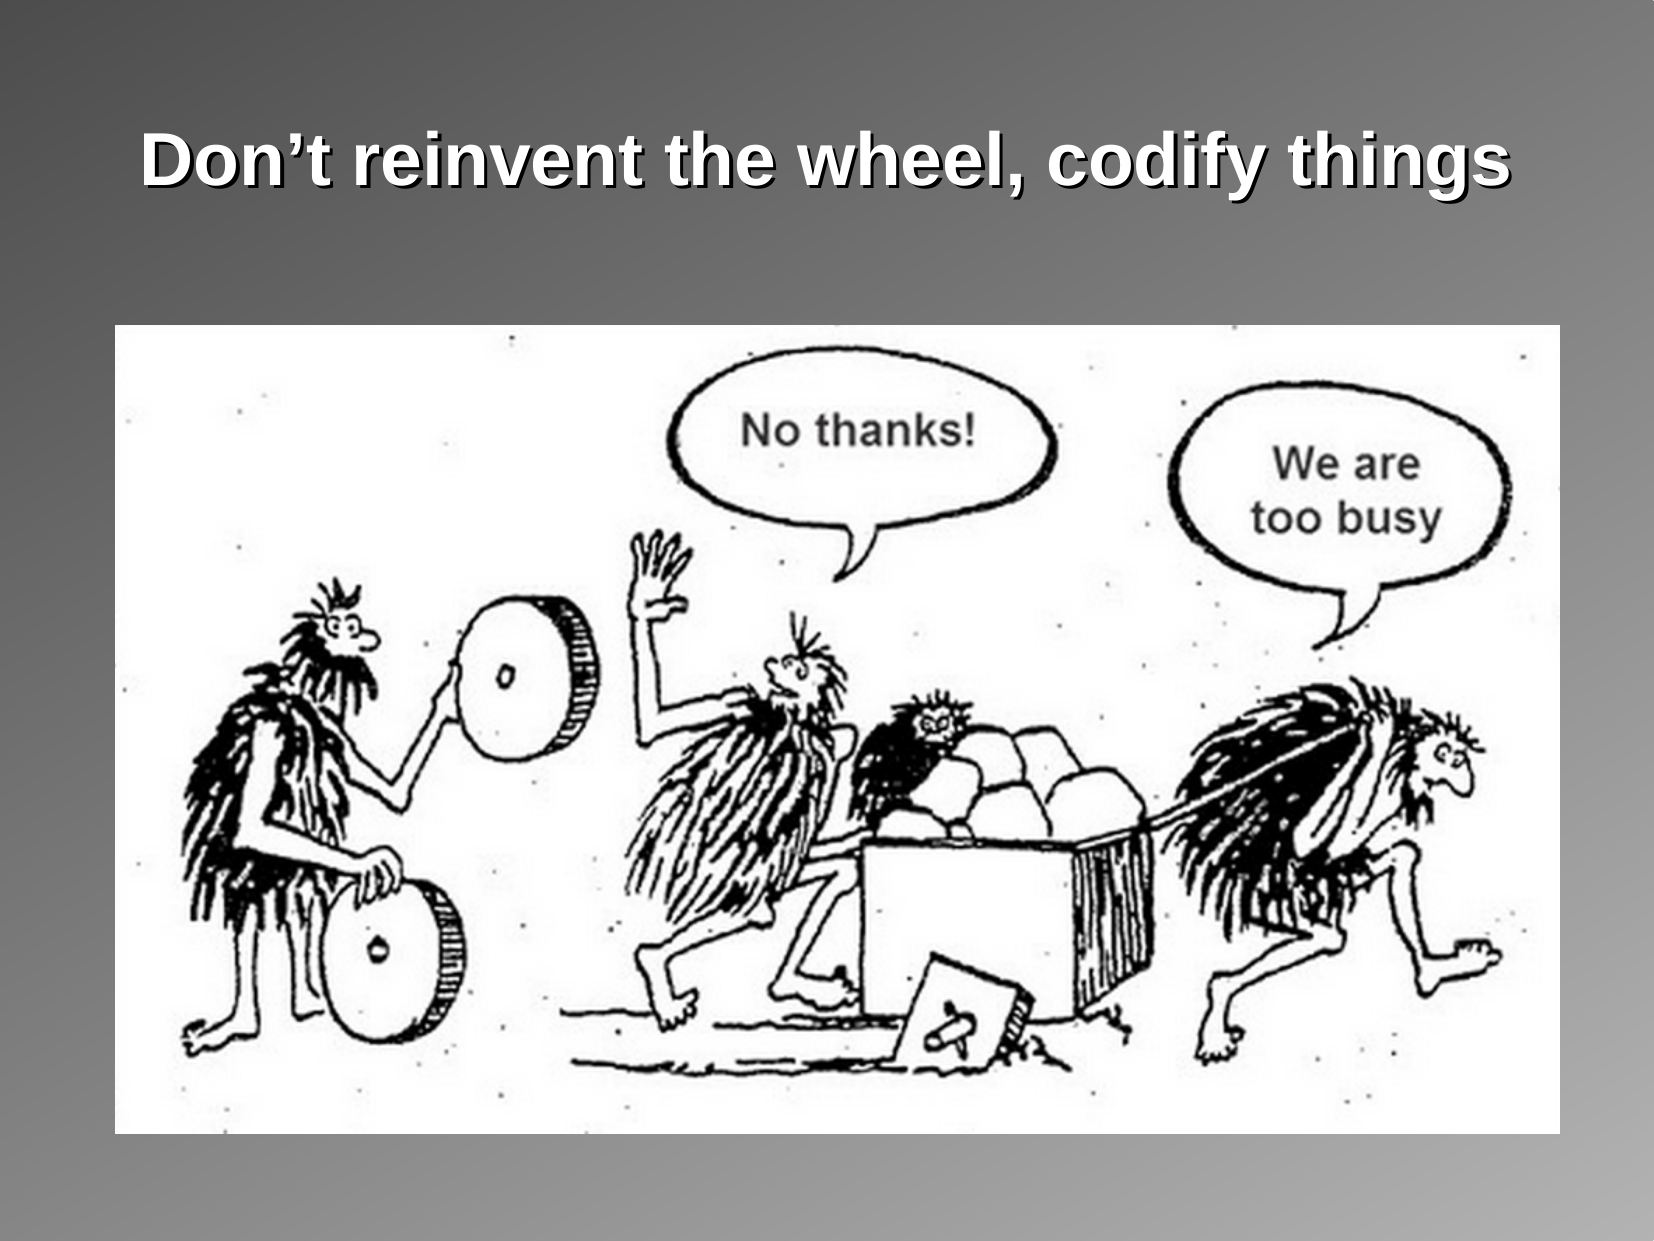

# Don’t reinvent the wheel, codify things